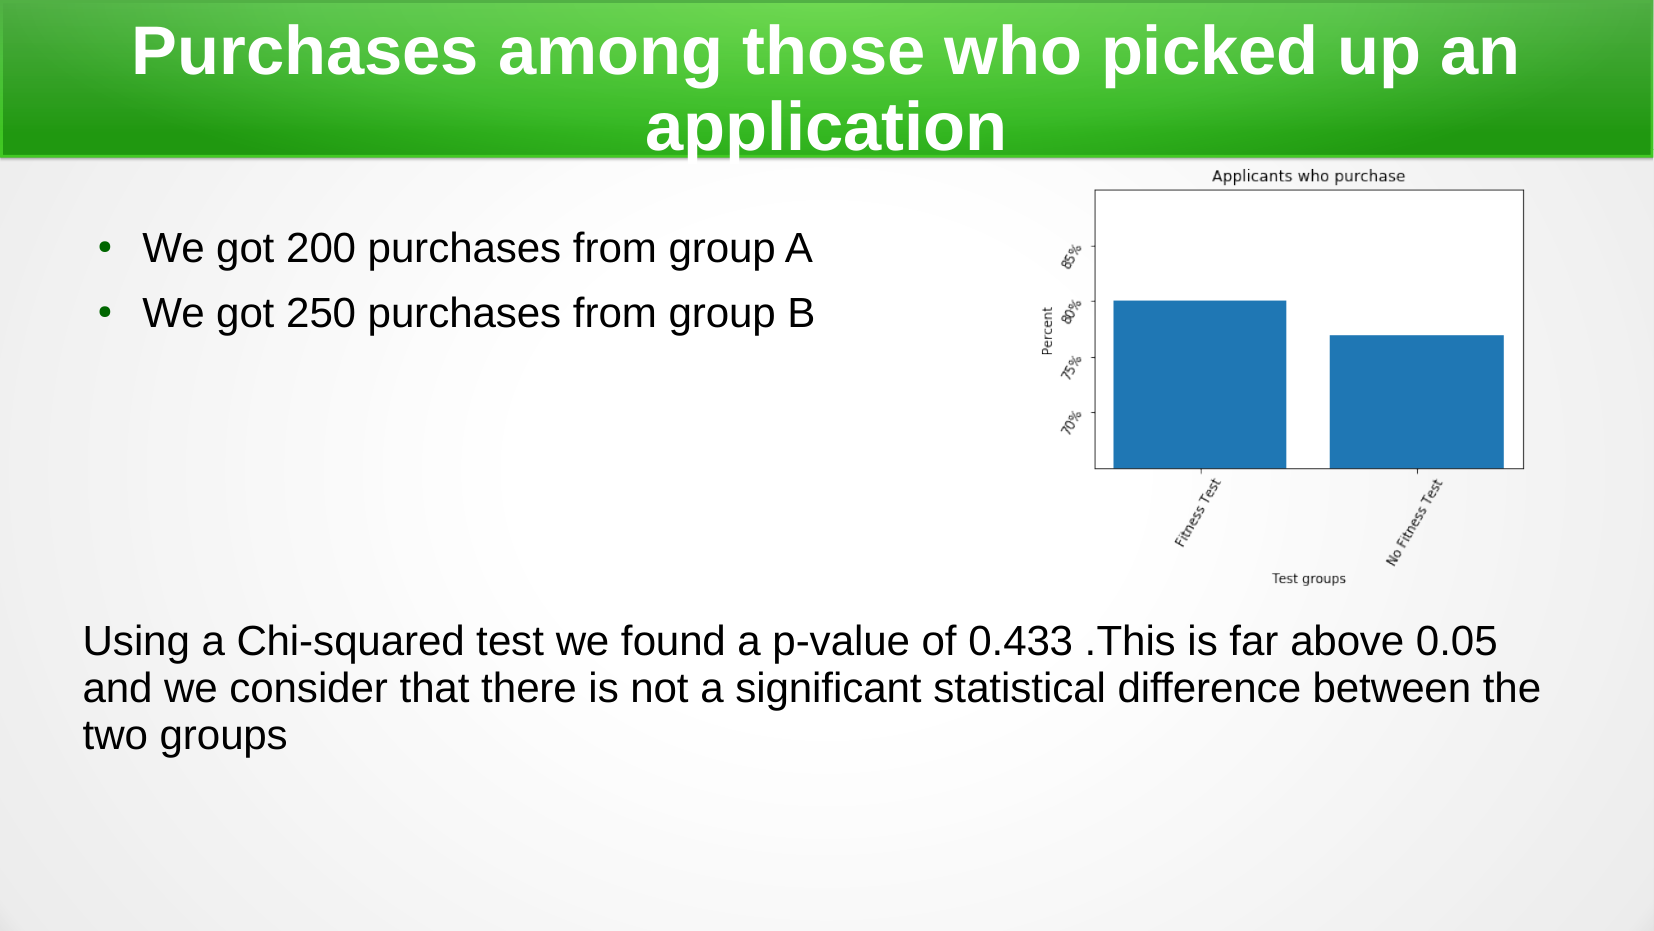

# Purchases among those who picked up an application
We got 200 purchases from group A
We got 250 purchases from group B
Using a Chi-squared test we found a p-value of 0.433 .This is far above 0.05 and we consider that there is not a significant statistical difference between the two groups